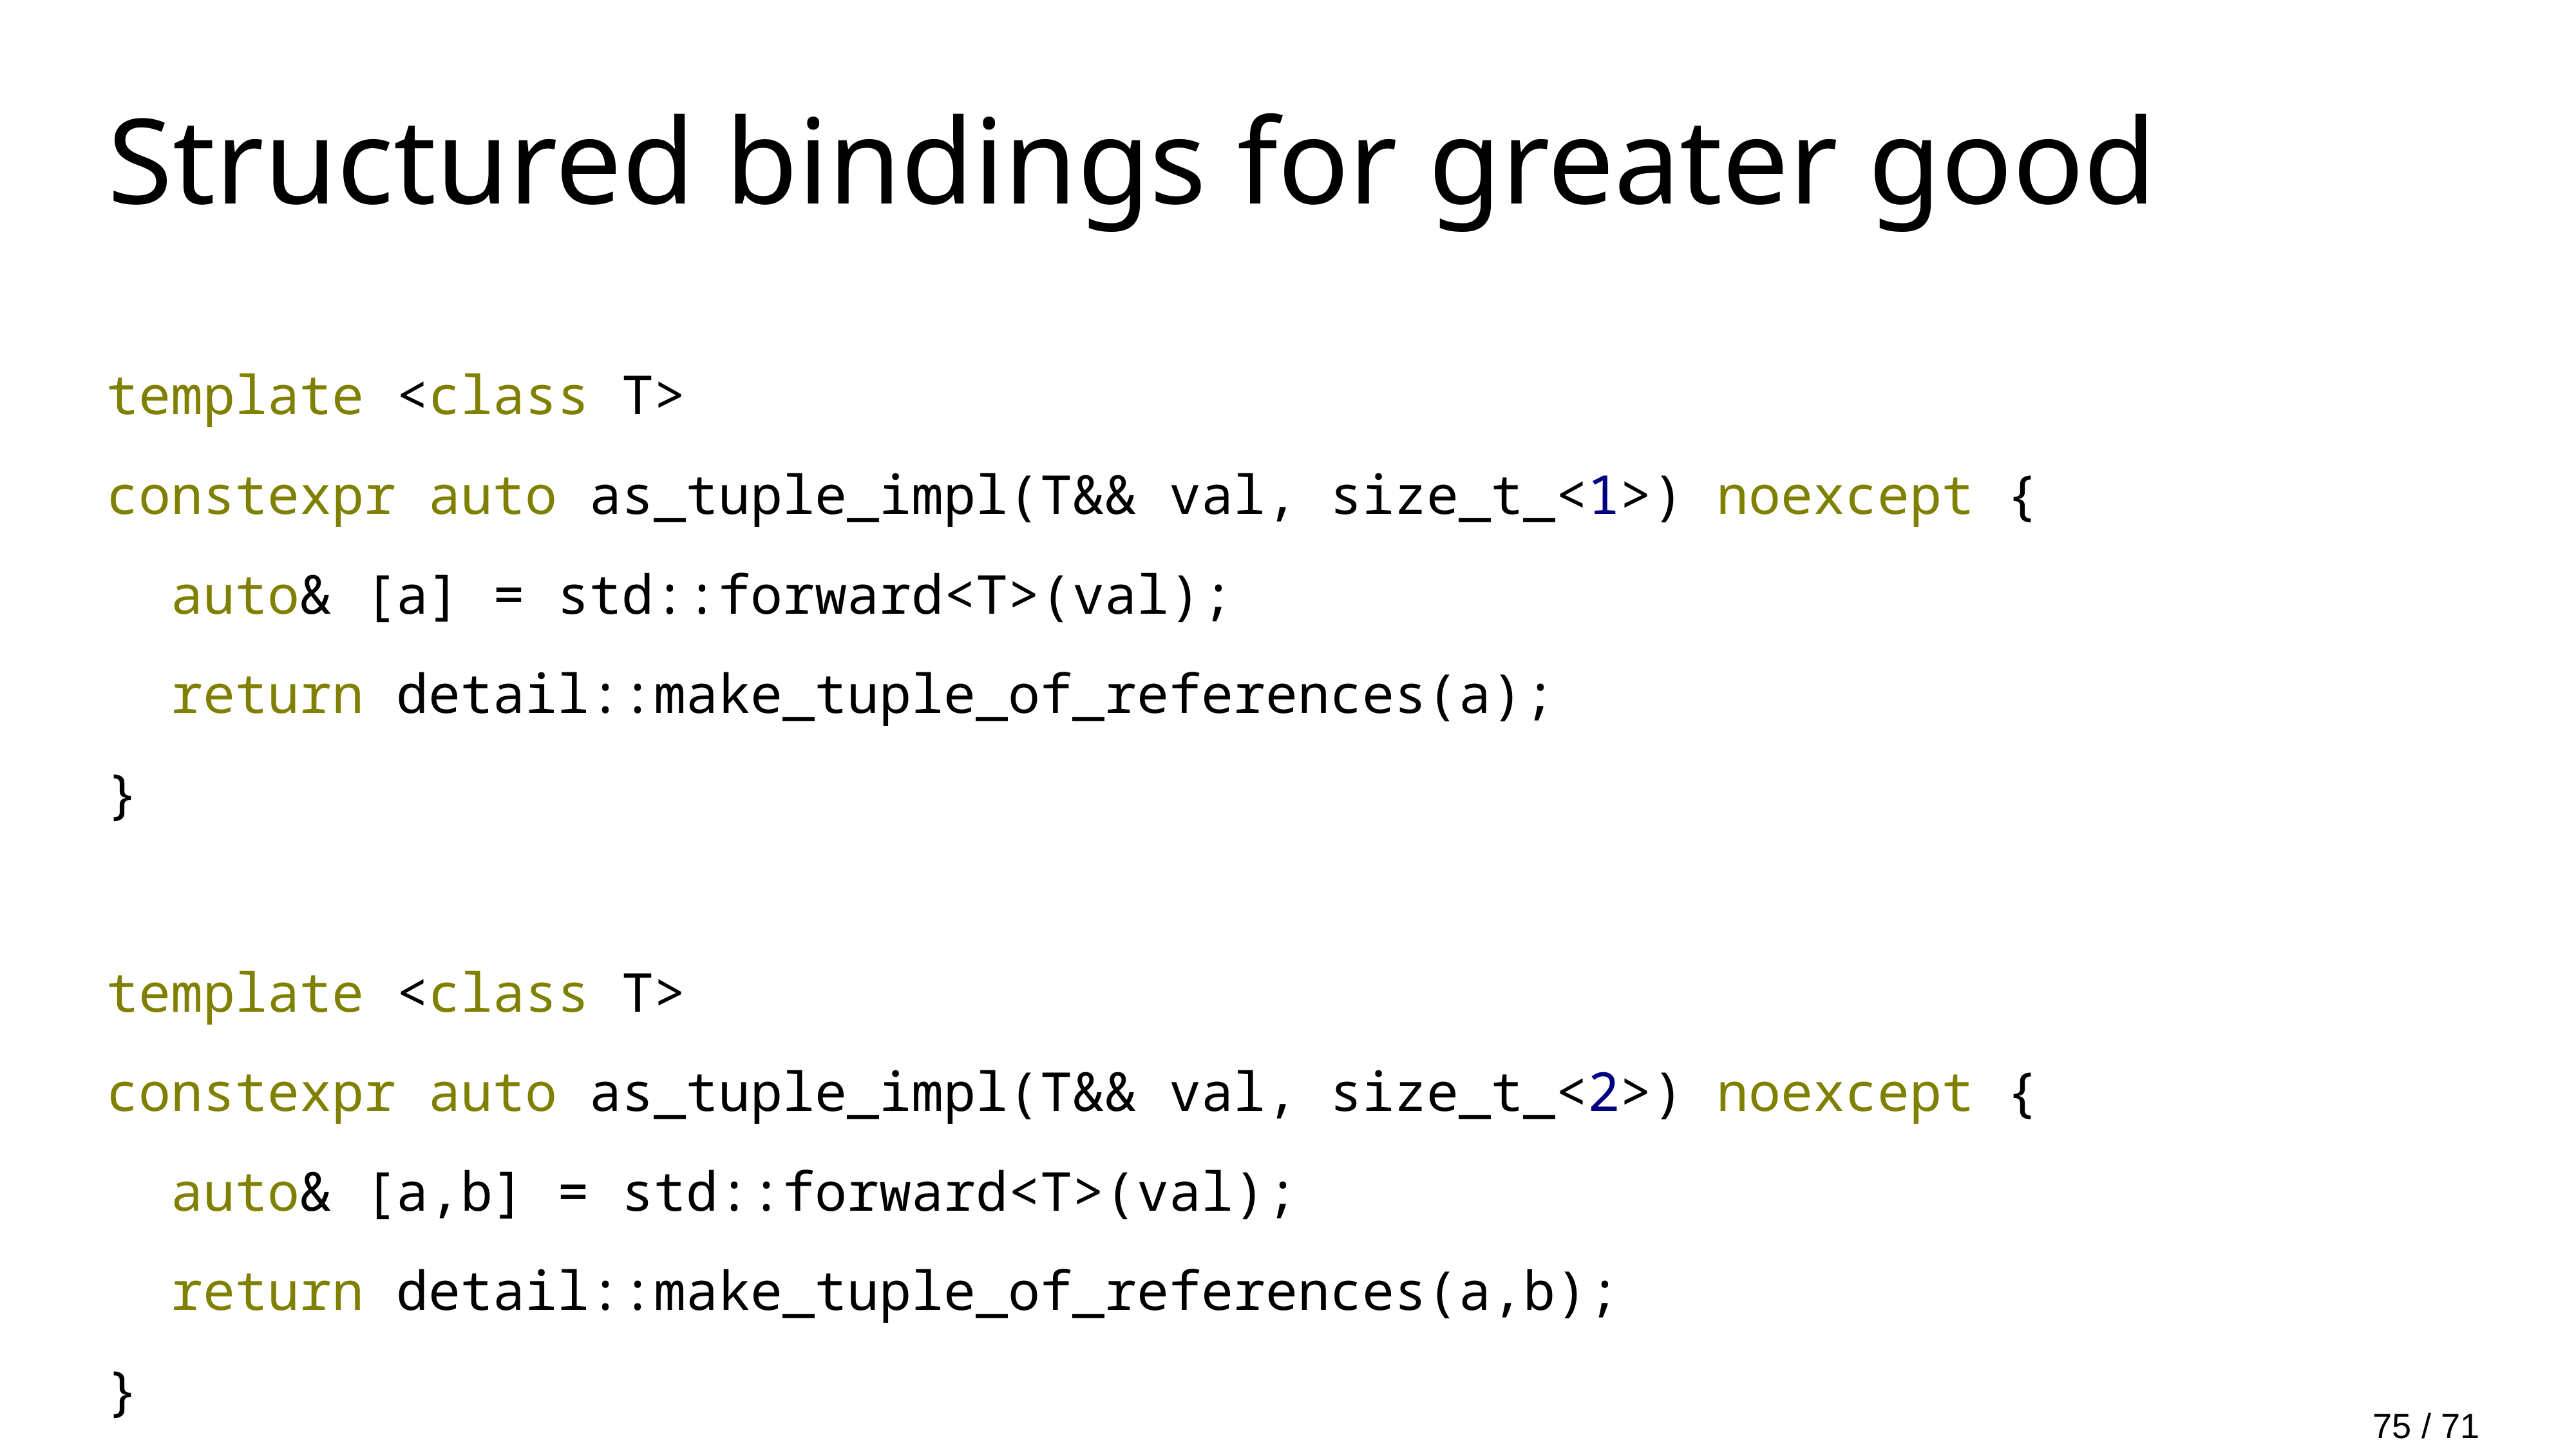

# Structured bindings for greater good
template <class T>
constexpr auto as_tuple_impl(T&& val, size_t_<1>) noexcept {
 auto& [a] = std::forward<T>(val);
 return detail::make_tuple_of_references(a);
}
template <class T>
constexpr auto as_tuple_impl(T&& val, size_t_<2>) noexcept {
 auto& [a,b] = std::forward<T>(val);
 return detail::make_tuple_of_references(a,b);
}